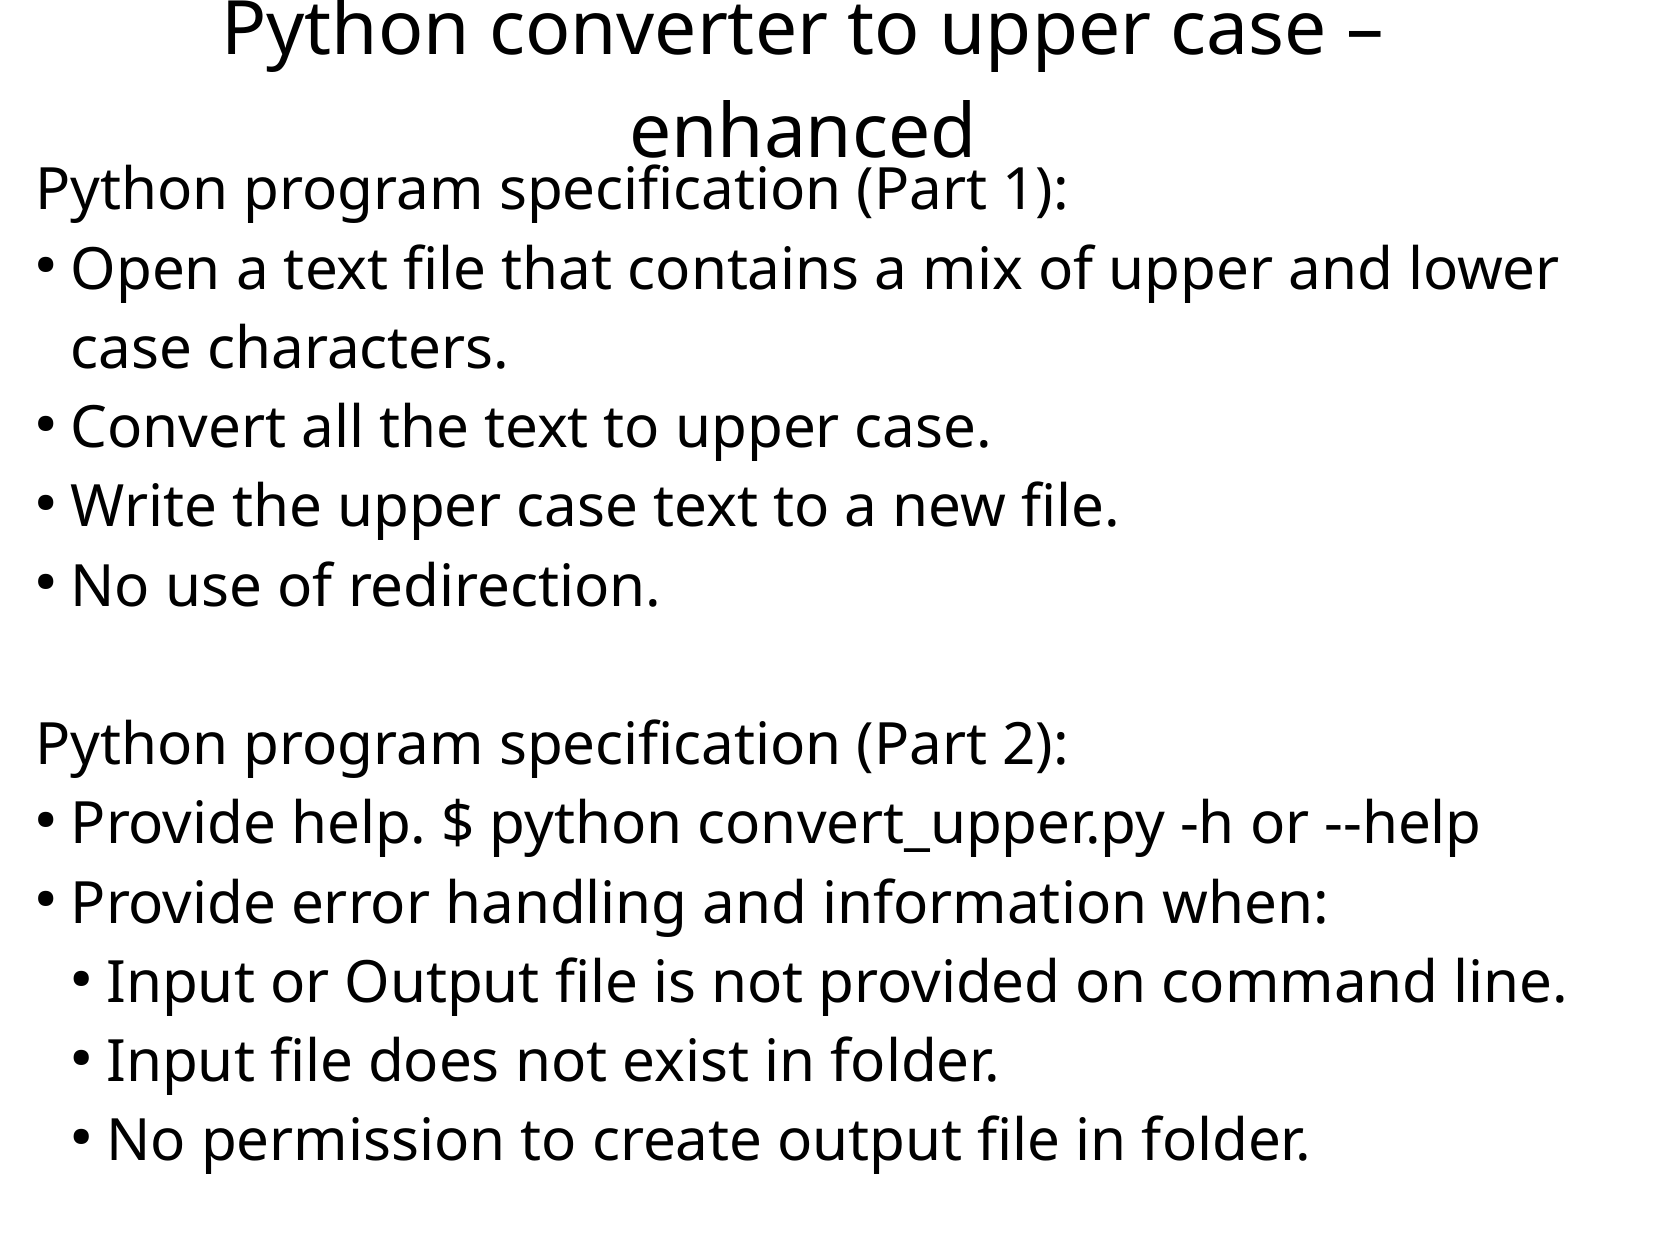

# Python converter to upper case – enhanced
Python program specification (Part 1):
Open a text file that contains a mix of upper and lower case characters.
Convert all the text to upper case.
Write the upper case text to a new file.
No use of redirection.
Python program specification (Part 2):
Provide help. $ python convert_upper.py -h or --help
Provide error handling and information when:
Input or Output file is not provided on command line.
Input file does not exist in folder.
No permission to create output file in folder.